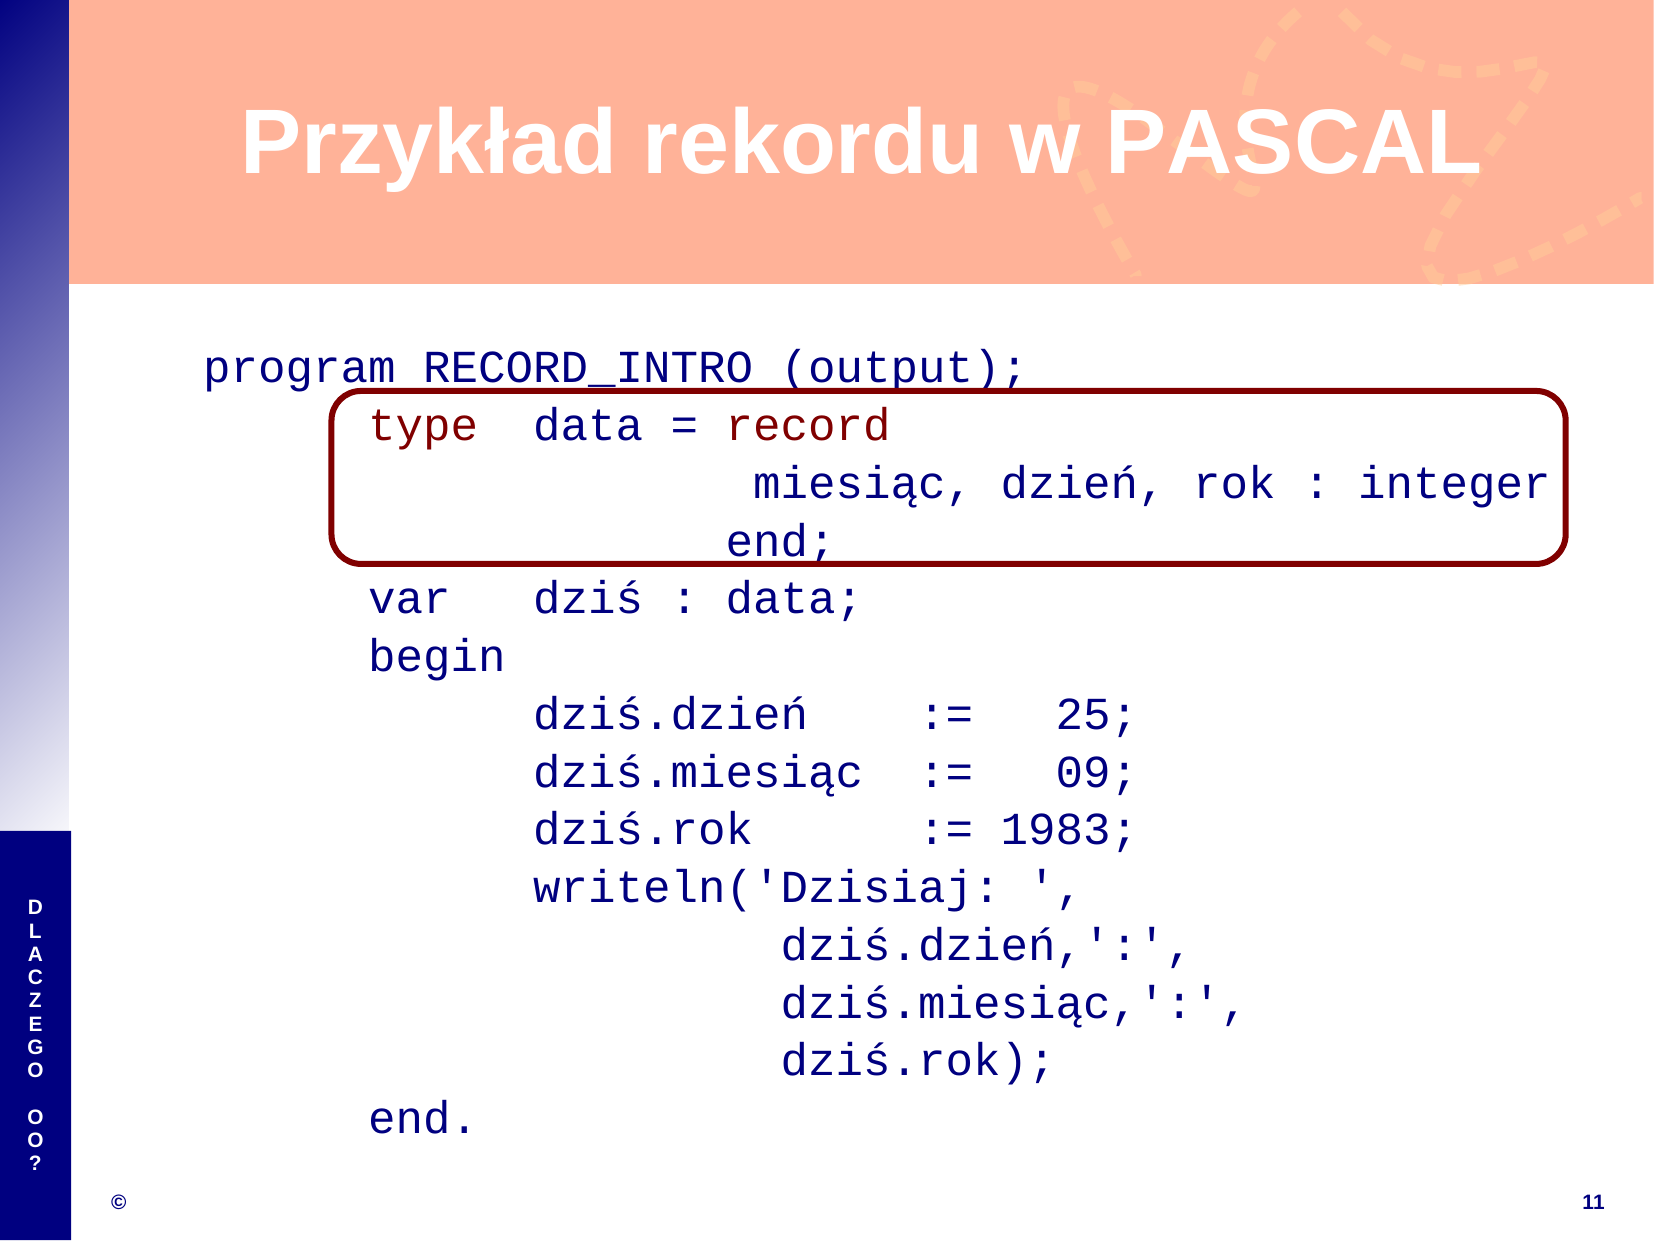

# Przykład rekordu w PASCAL
 program RECORD_INTRO (output);
 type data = record
 miesiąc, dzień, rok : integer
 end;
 var dziś : data;
 begin
 dziś.dzień := 25;
 dziś.miesiąc := 09;
 dziś.rok := 1983;
 writeln('Dzisiaj: ',
 dziś.dzień,':',
 dziś.miesiąc,':',
 dziś.rok);
 end.
D
L
A
C
Z
E
G
O
O
O
?